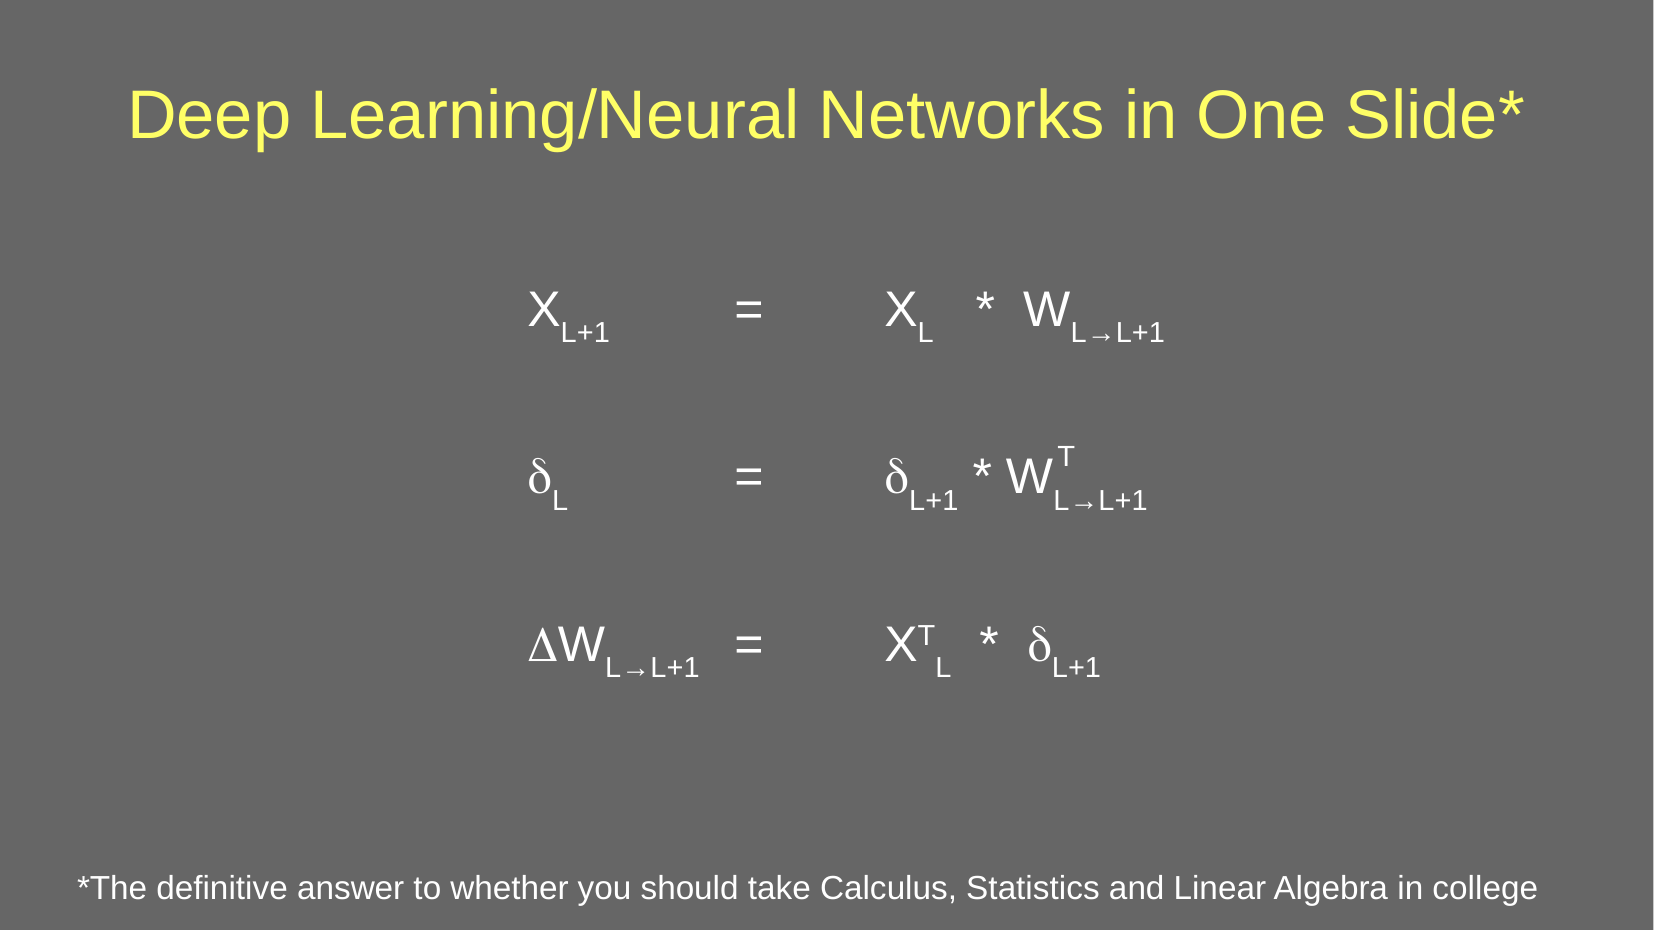

# Deep Learning/Neural Networks in One Slide*
XL+1 		= 		XL * WL→L+1
dL 		= 		dL+1 * WL→L+1
DWL→L+1 	= 		XTL * dL+1
T
*The definitive answer to whether you should take Calculus, Statistics and Linear Algebra in college